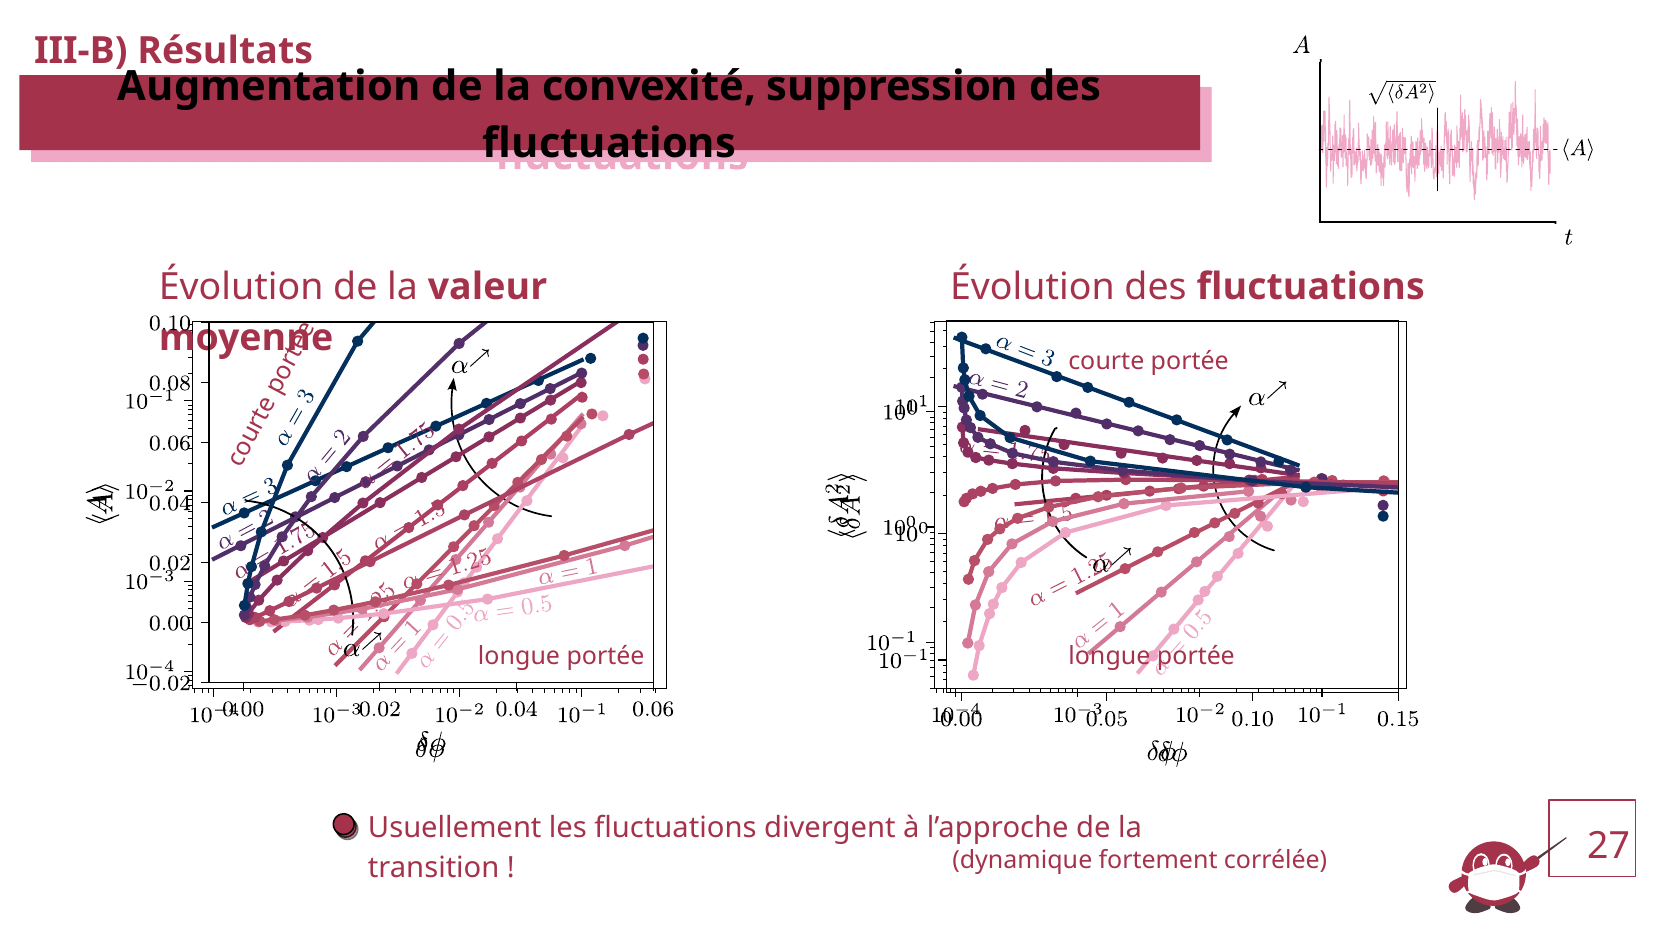

III-B) Résultats
Augmentation de la convexité, suppression des fluctuations
Évolution de la valeur moyenne
Évolution des fluctuations
courte portée
courte portée
longue portée
longue portée
Usuellement les fluctuations divergent à l’approche de la transition !
(dynamique fortement corrélée)